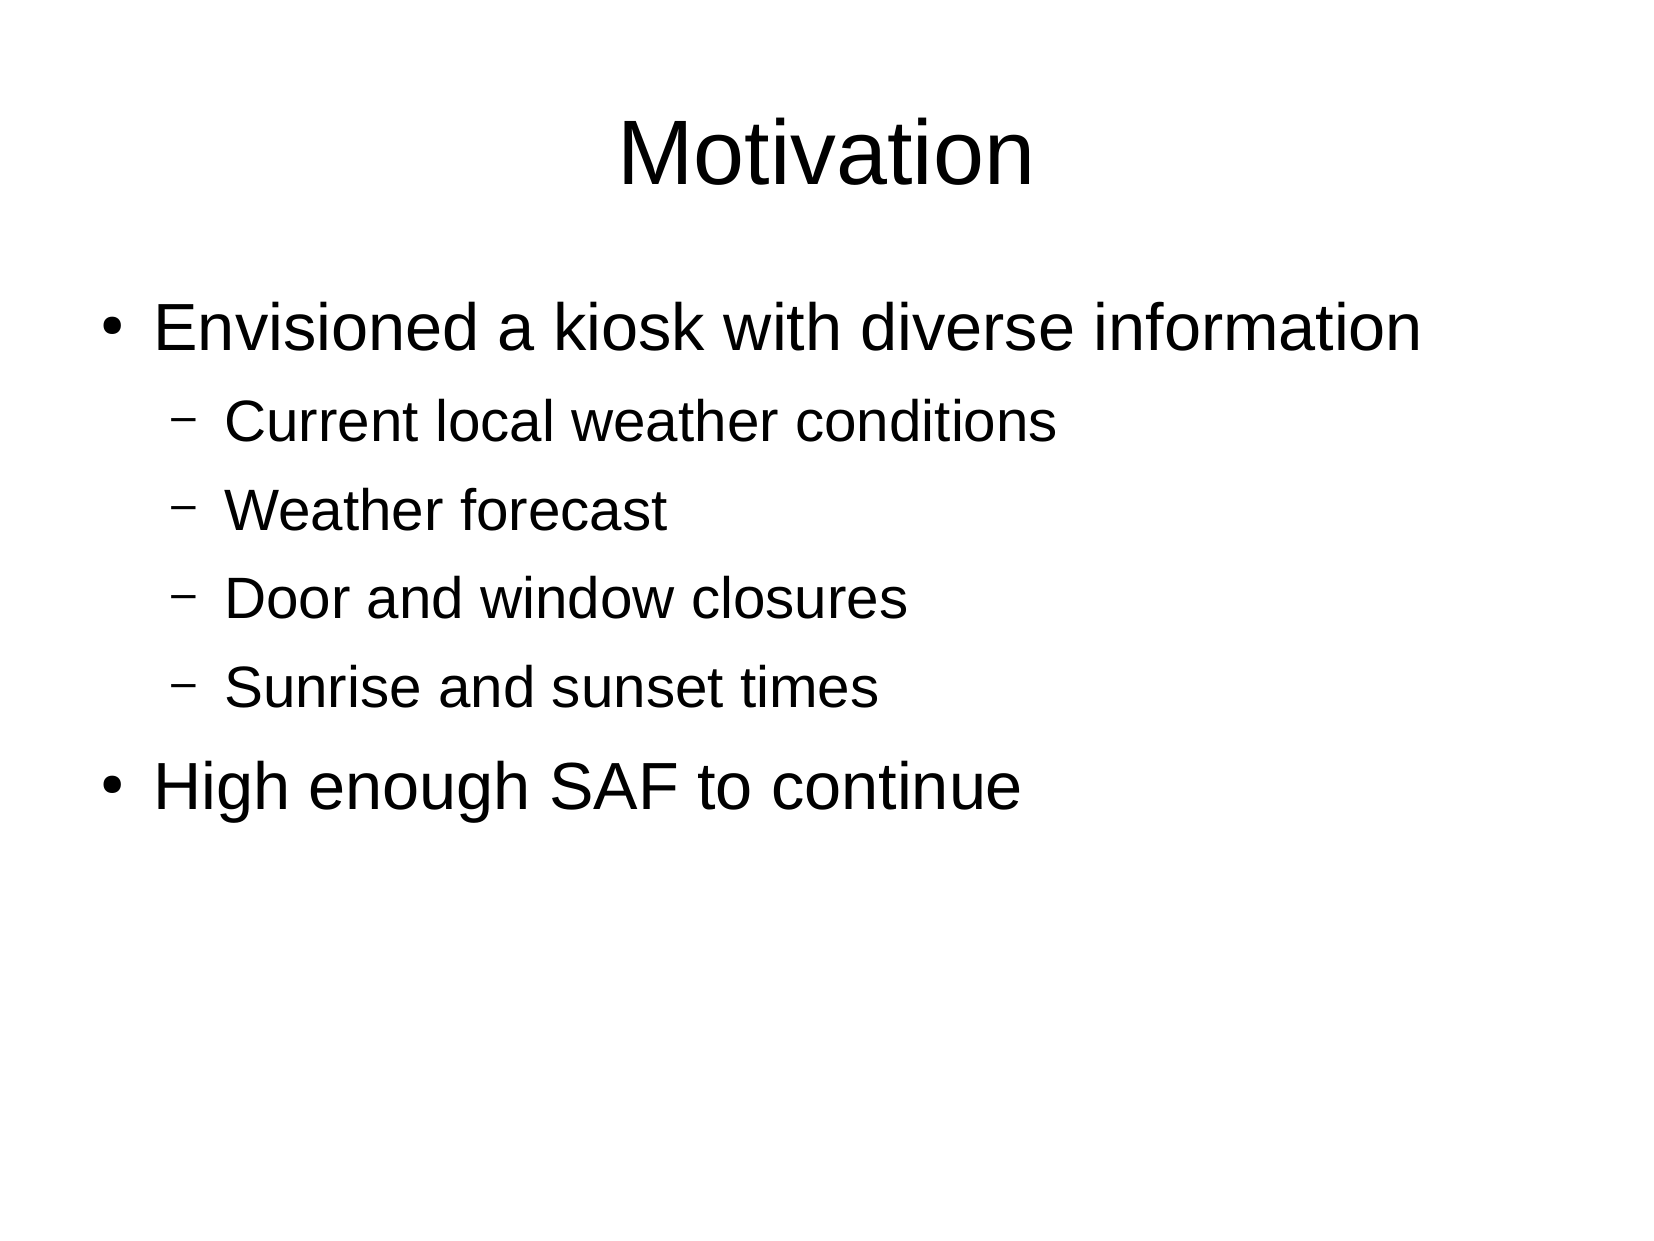

# Motivation
Envisioned a kiosk with diverse information
Current local weather conditions
Weather forecast
Door and window closures
Sunrise and sunset times
High enough SAF to continue